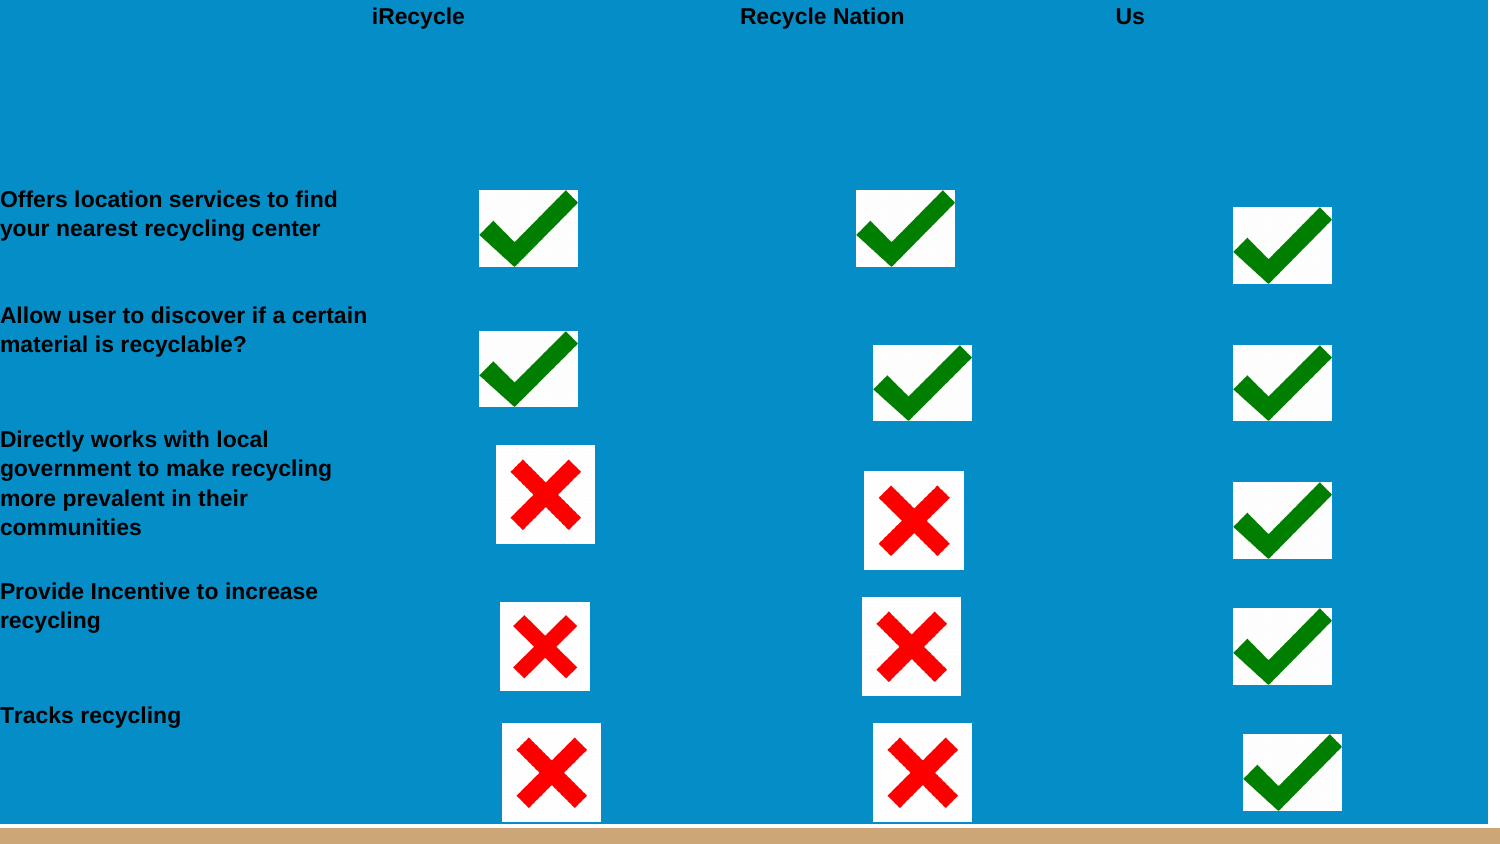

| | iRecycle | Recycle Nation | Us |
| --- | --- | --- | --- |
| Offers location services to find your nearest recycling center | | | |
| Allow user to discover if a certain material is recyclable? | | | |
| Directly works with local government to make recycling more prevalent in their communities | | | |
| Provide Incentive to increase recycling | | | |
| Tracks recycling | | | |
#